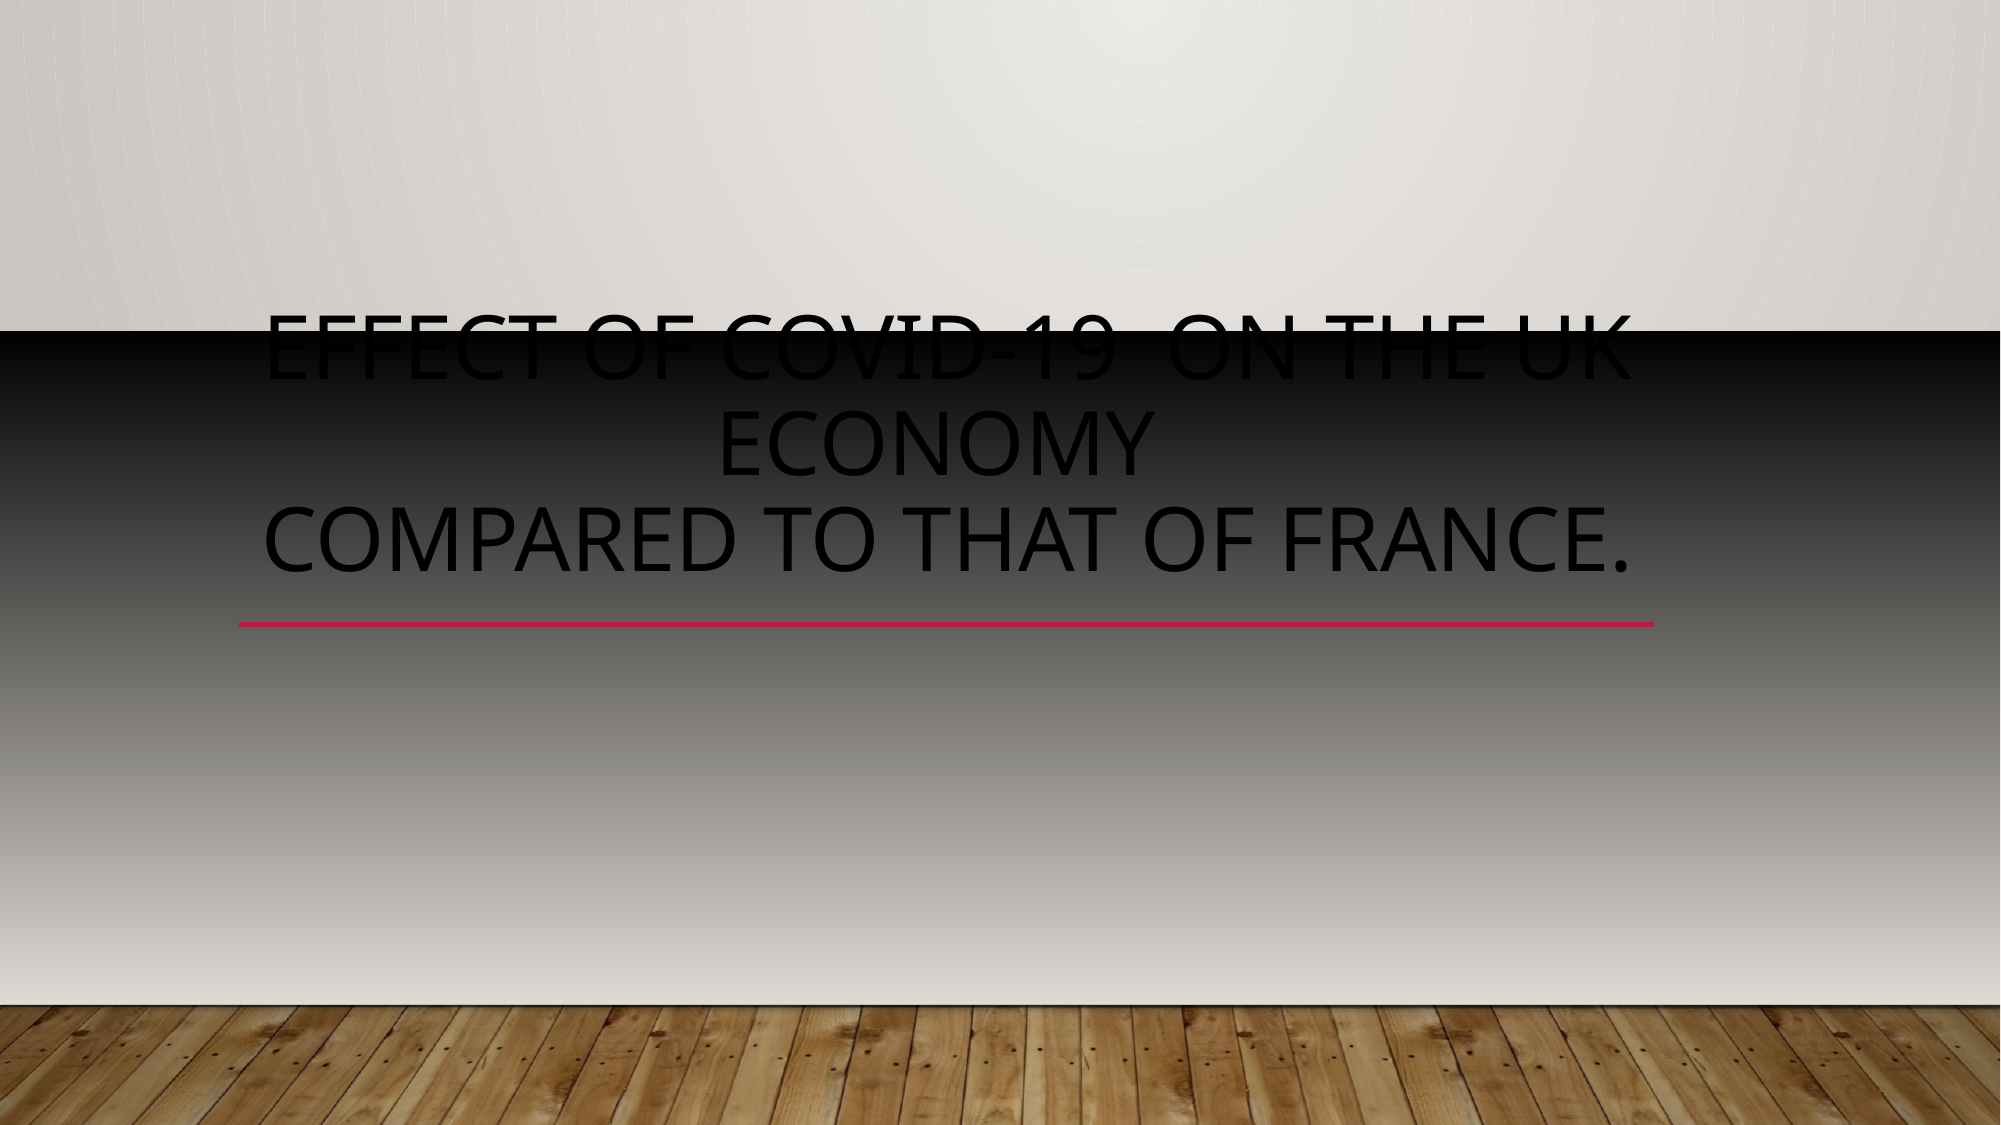

# EFFECT OF COVID-19 ON THE UK ECONOMY COMPARED TO THAT OF FRANCE.